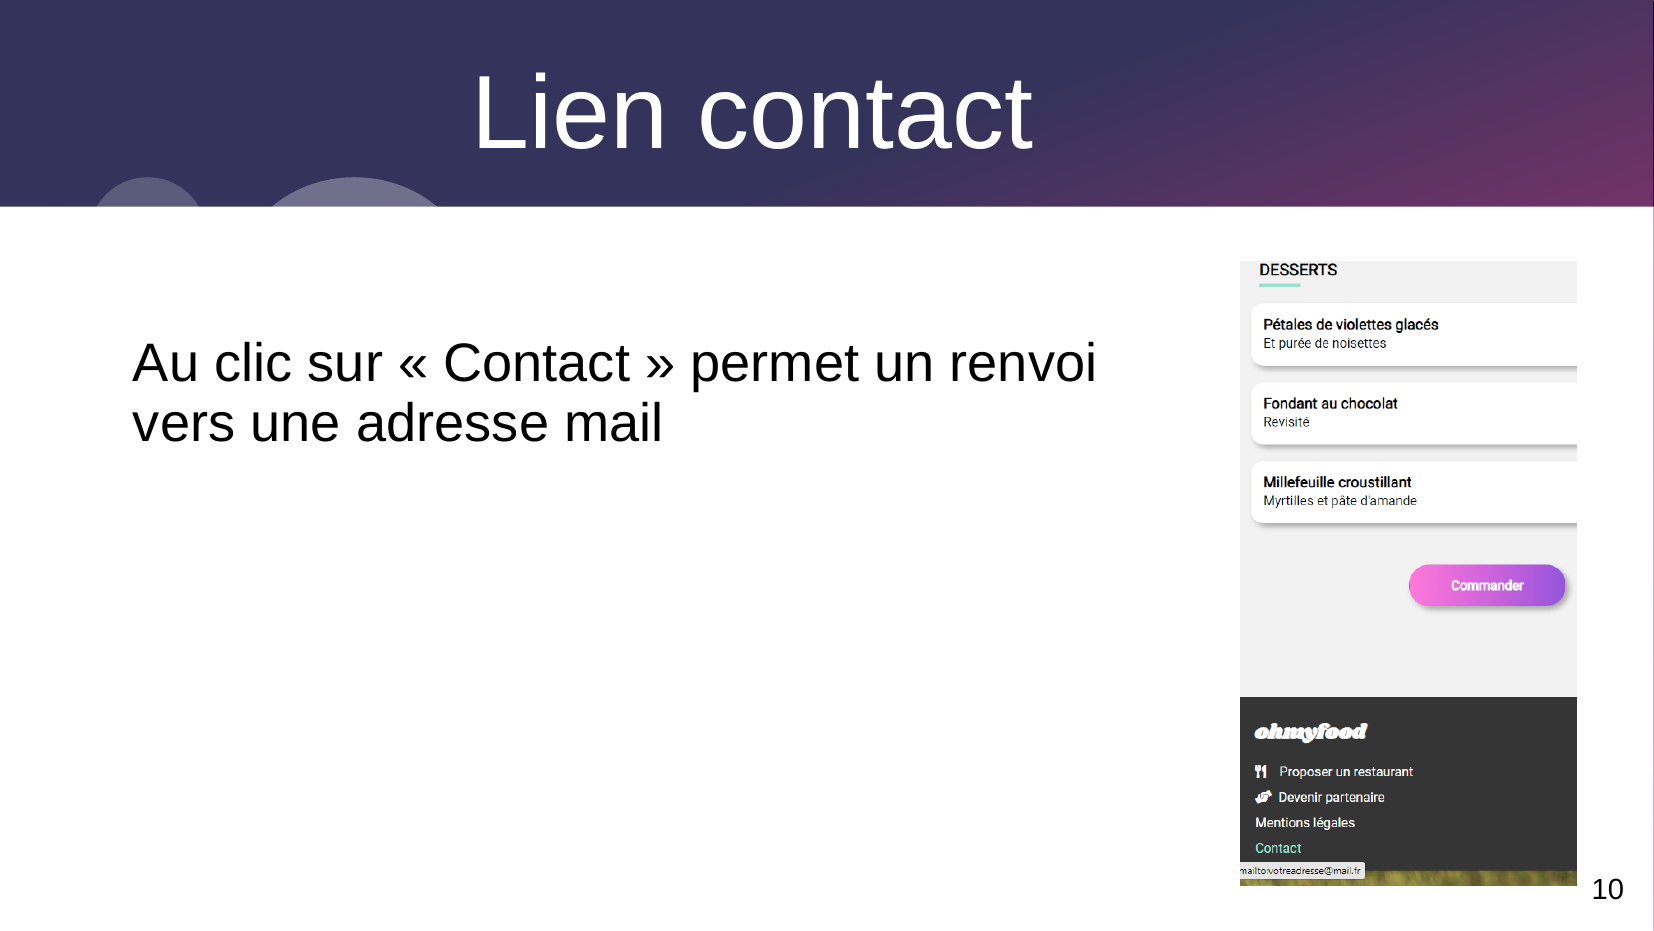

# Lien contact
Au clic sur « Contact » permet un renvoi vers une adresse mail